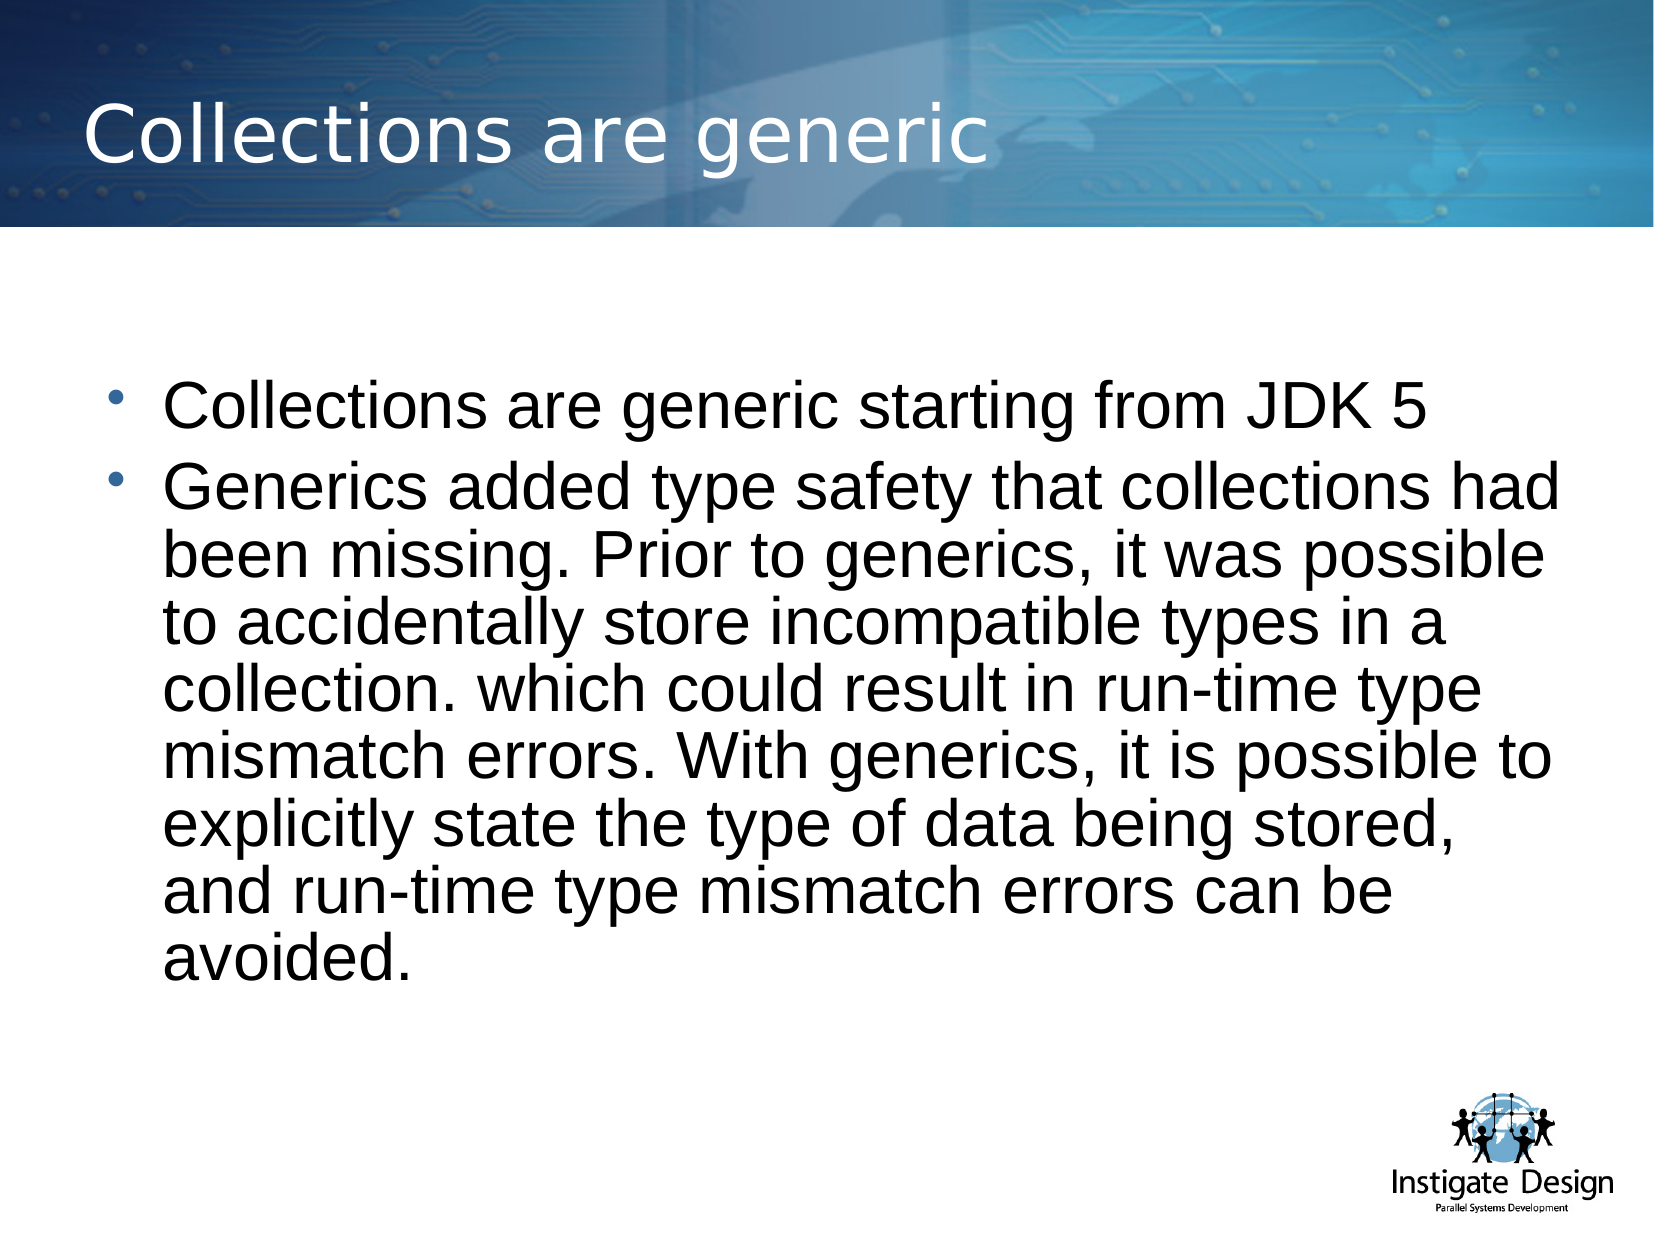

# Collections are generic
Collections are generic starting from JDK 5
Generics added type safety that collections had been missing. Prior to generics, it was possible to accidentally store incompatible types in a collection. which could result in run-time type mismatch errors. With generics, it is possible to explicitly state the type of data being stored, and run-time type mismatch errors can be avoided.